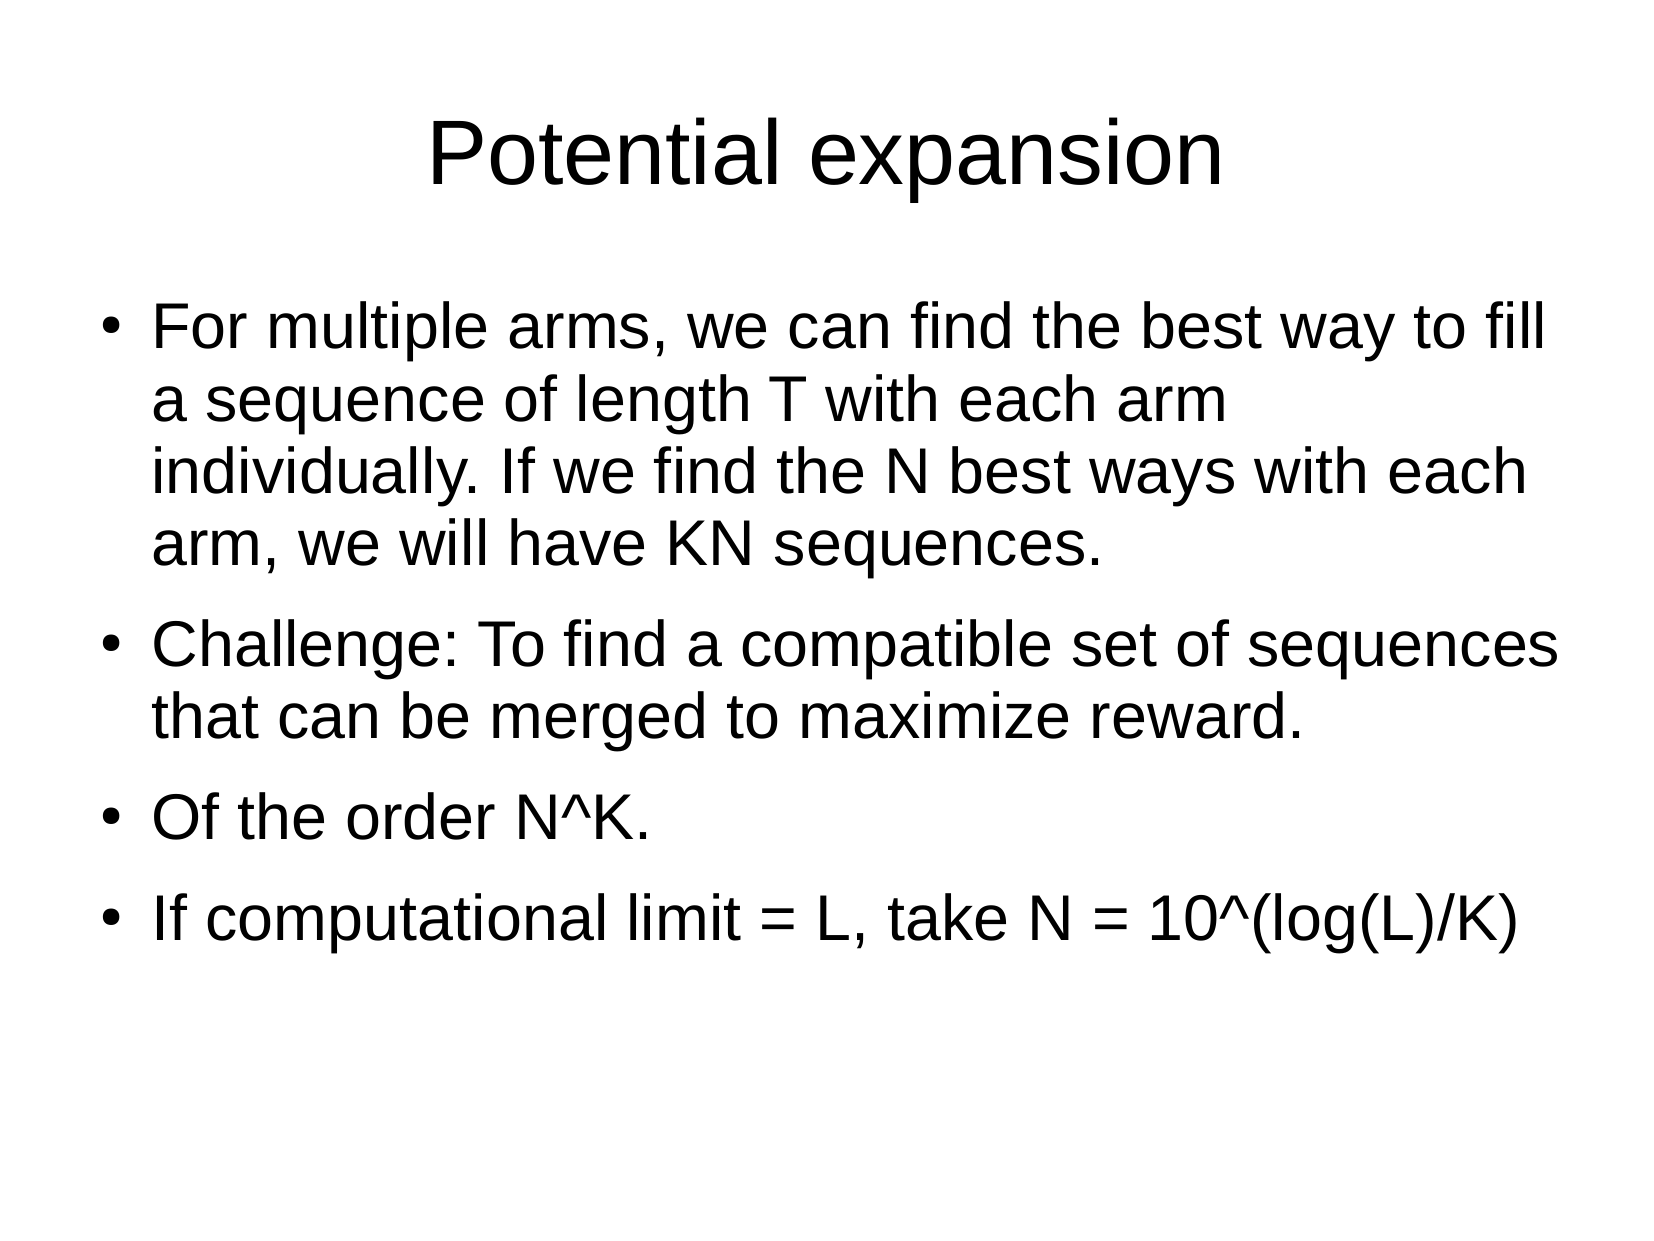

# Potential expansion
For multiple arms, we can find the best way to fill a sequence of length T with each arm individually. If we find the N best ways with each arm, we will have KN sequences.
Challenge: To find a compatible set of sequences that can be merged to maximize reward.
Of the order N^K.
If computational limit = L, take N = 10^(log(L)/K)